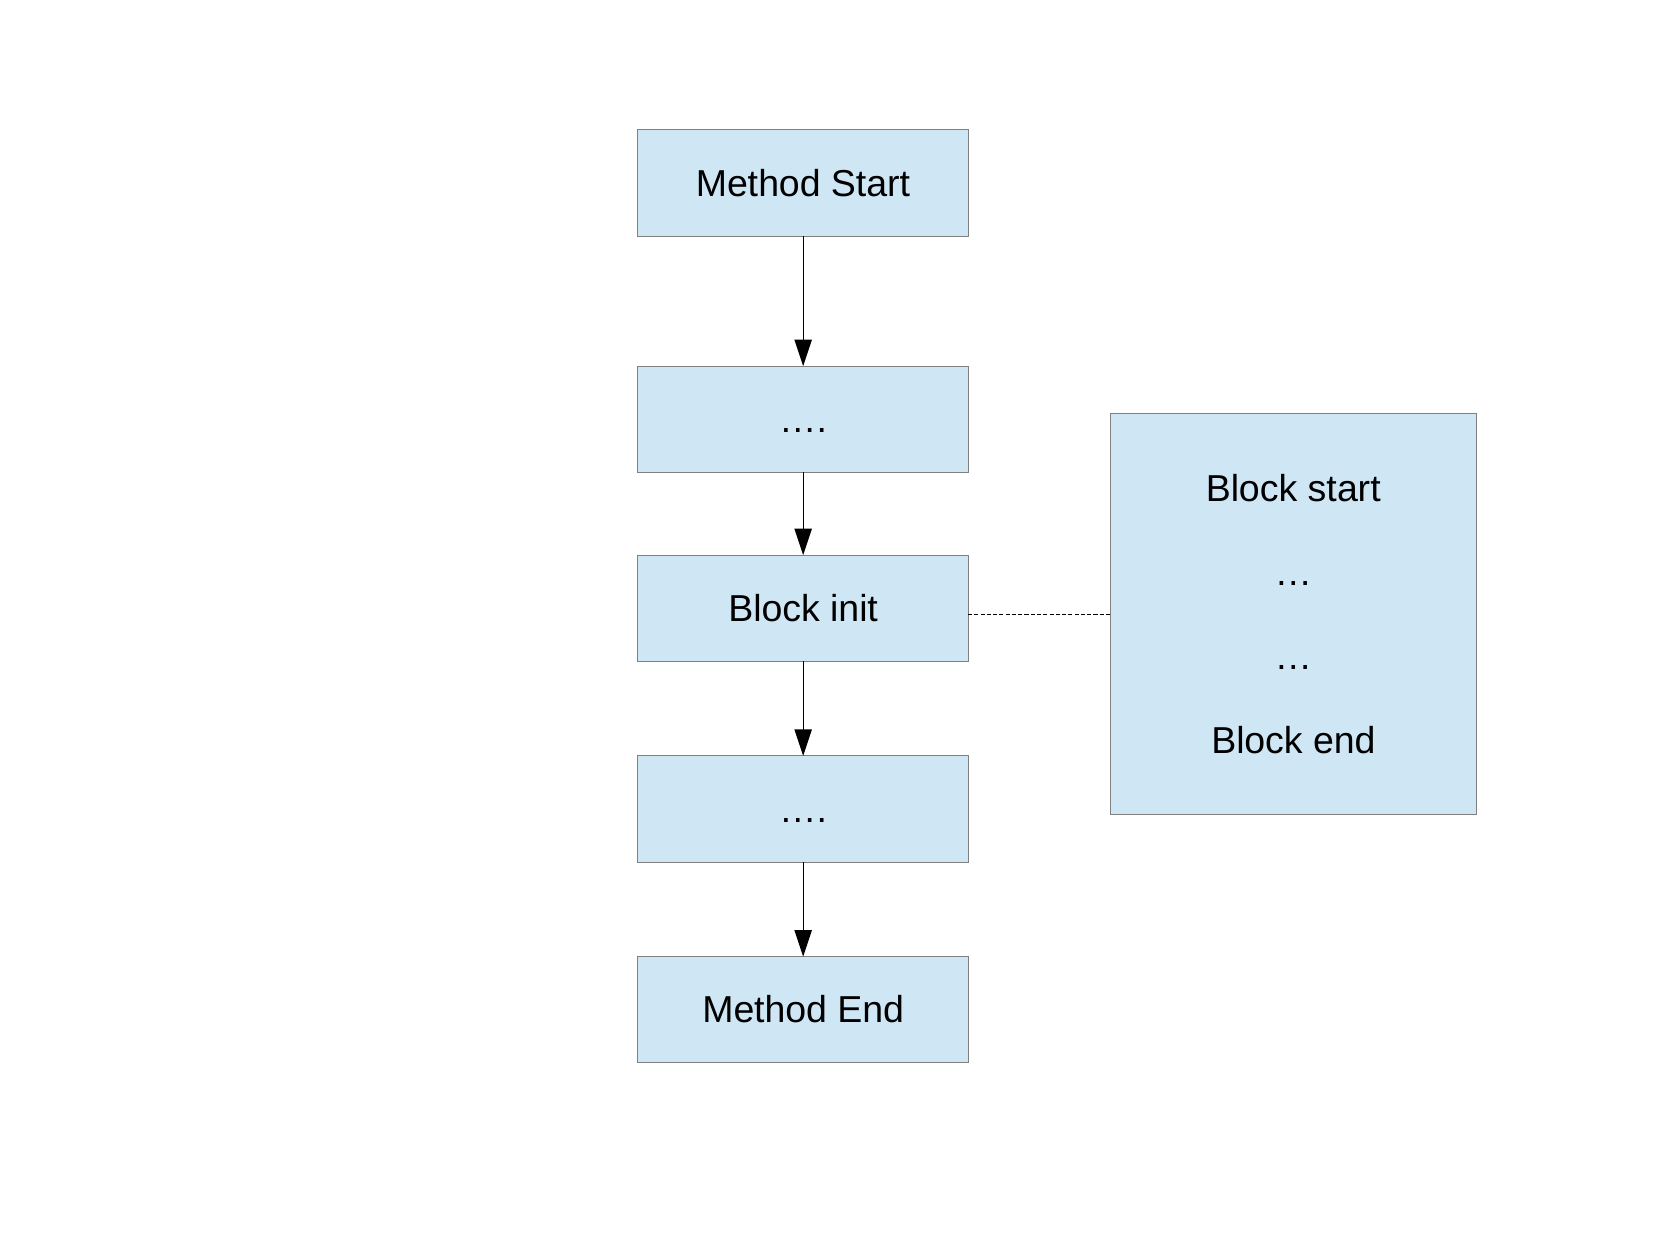

Method Start
….
Block start
…
…
Block end
Block init
….
Method End